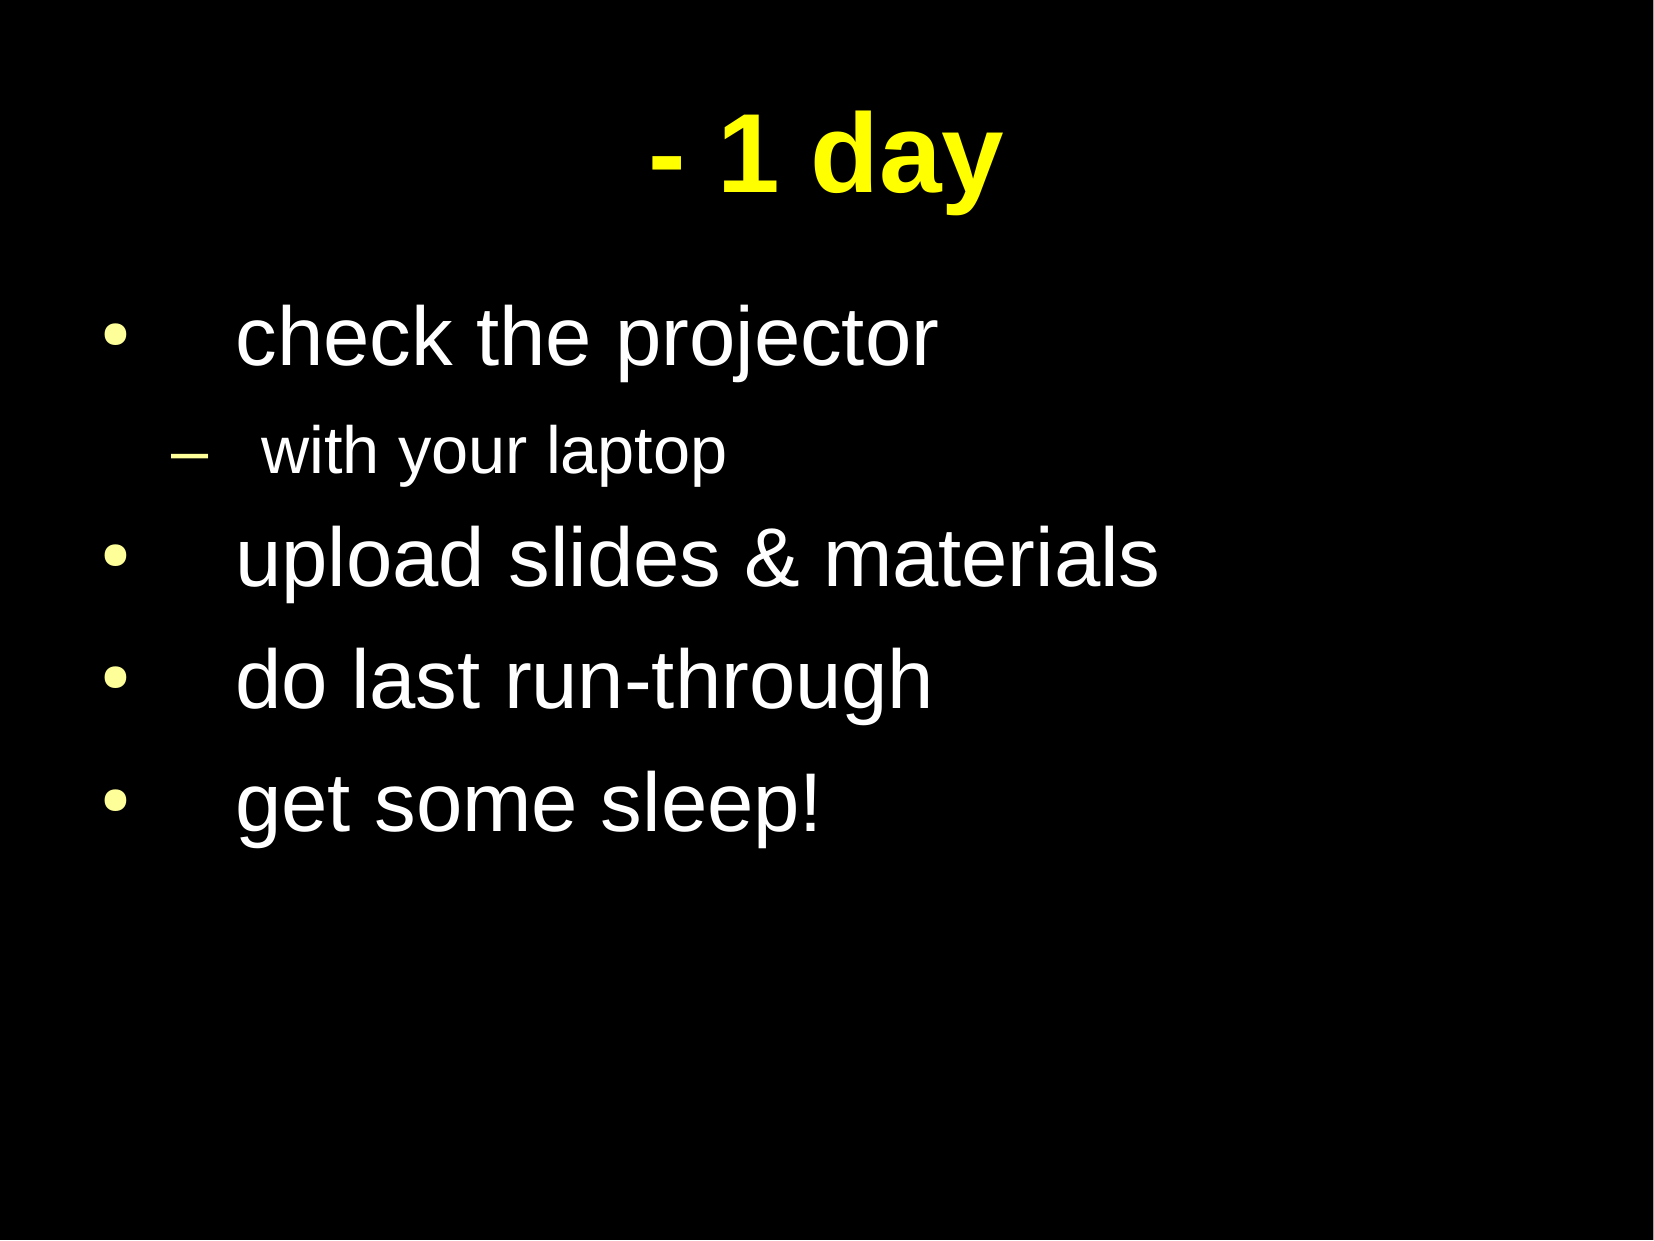

# - 1 day
check the projector
with your laptop
upload slides & materials
do last run-through
get some sleep!